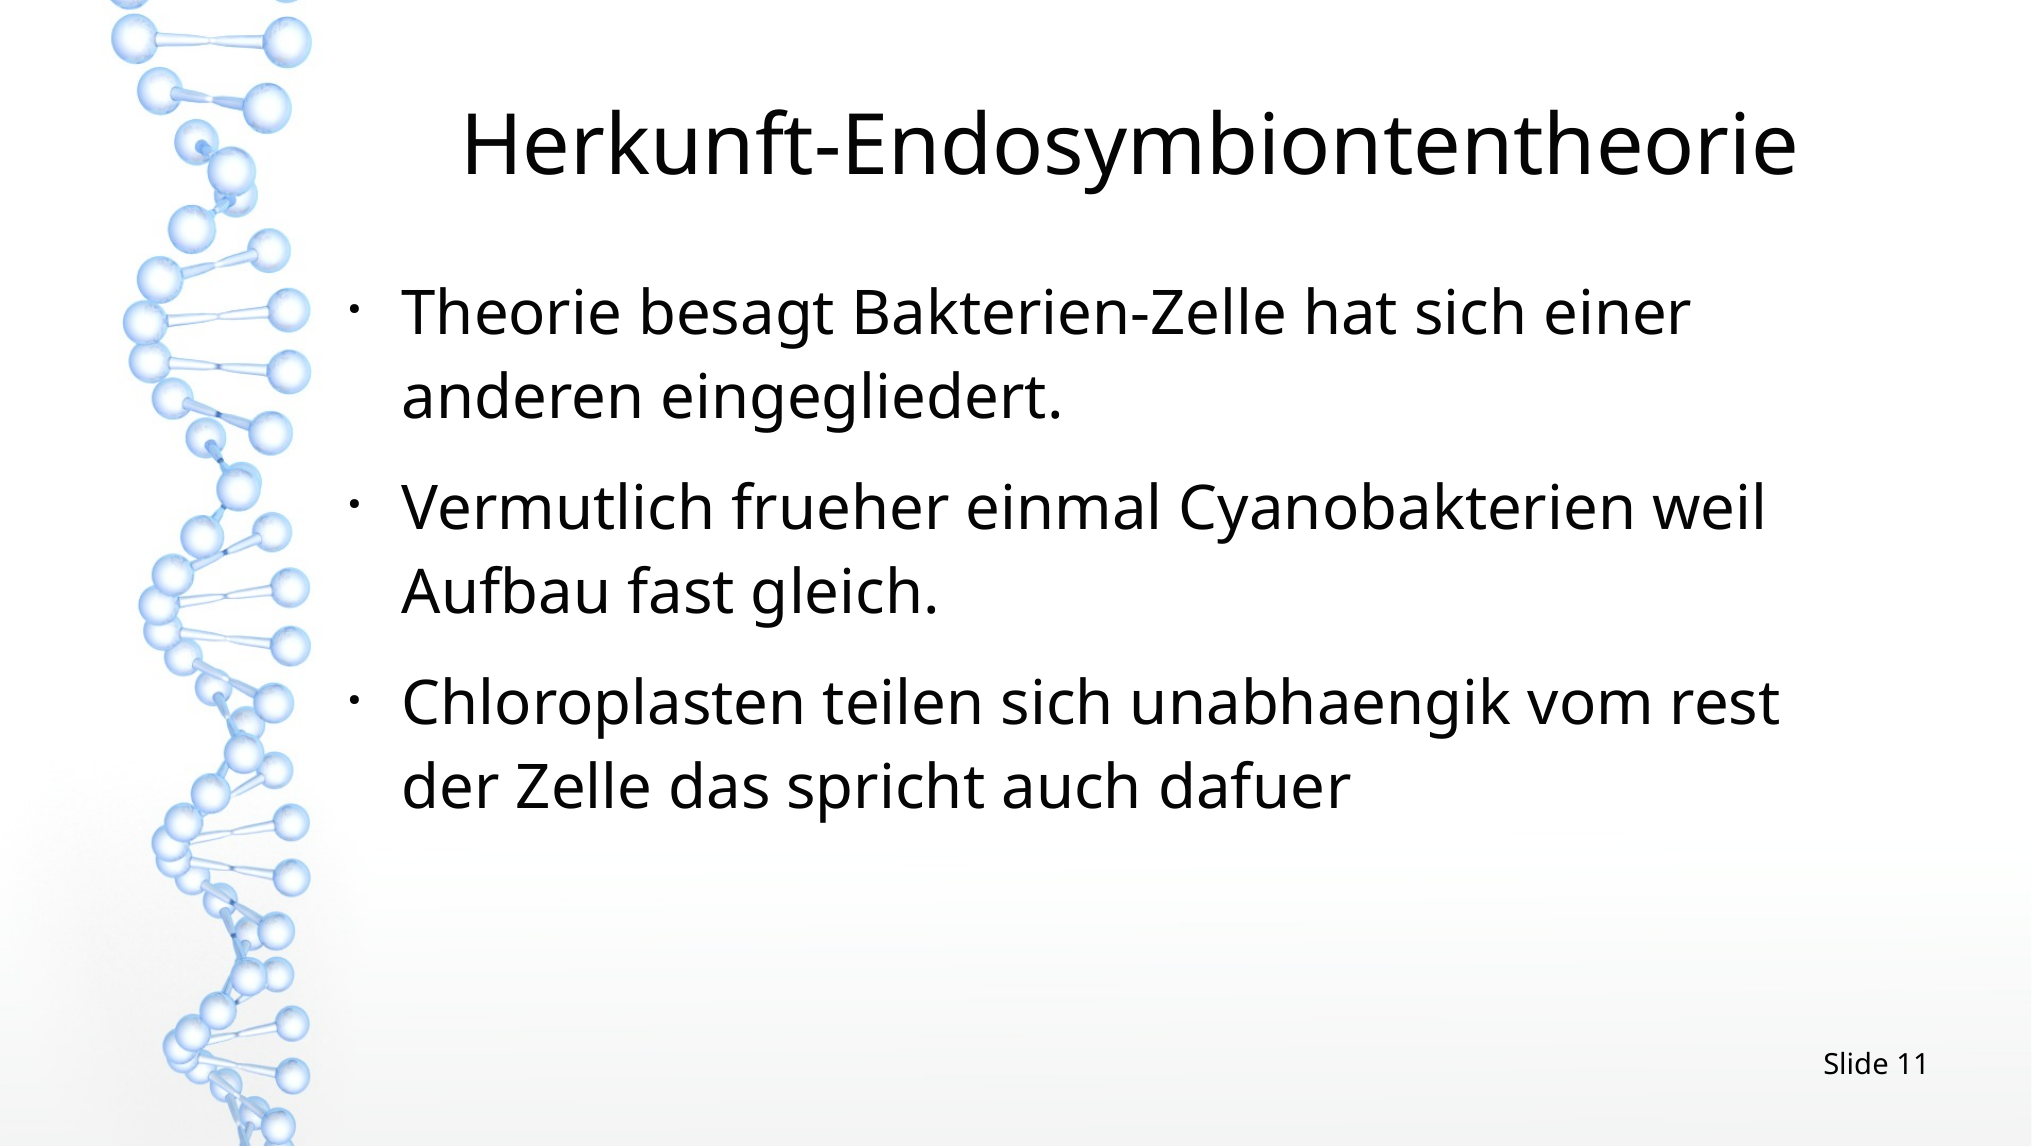

# Herkunft-Endosymbiontentheorie
Theorie besagt Bakterien-Zelle hat sich einer anderen eingegliedert.
Vermutlich frueher einmal Cyanobakterien weil Aufbau fast gleich.
Chloroplasten teilen sich unabhaengik vom rest der Zelle das spricht auch dafuer
11